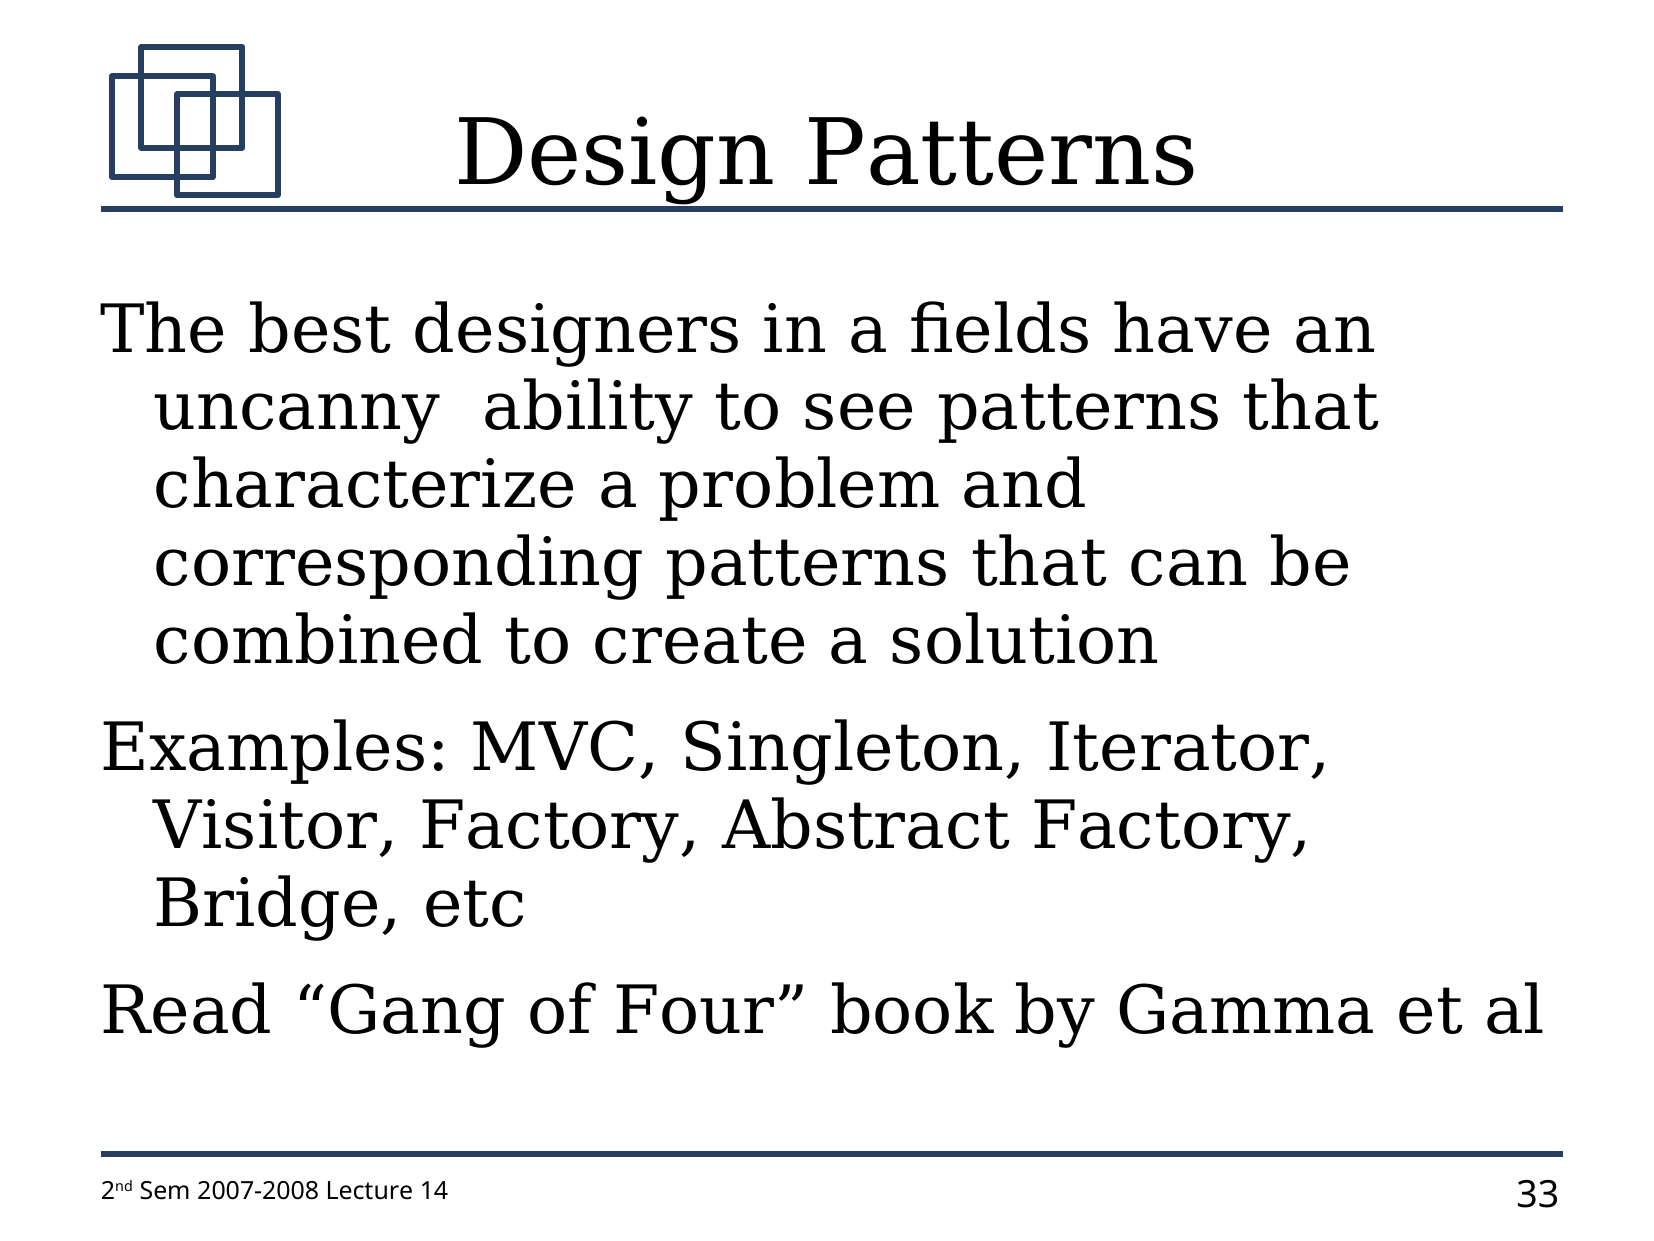

# Design Patterns
The best designers in a fields have an uncanny ability to see patterns that characterize a problem and corresponding patterns that can be combined to create a solution
Examples: MVC, Singleton, Iterator, Visitor, Factory, Abstract Factory, Bridge, etc
Read “Gang of Four” book by Gamma et al